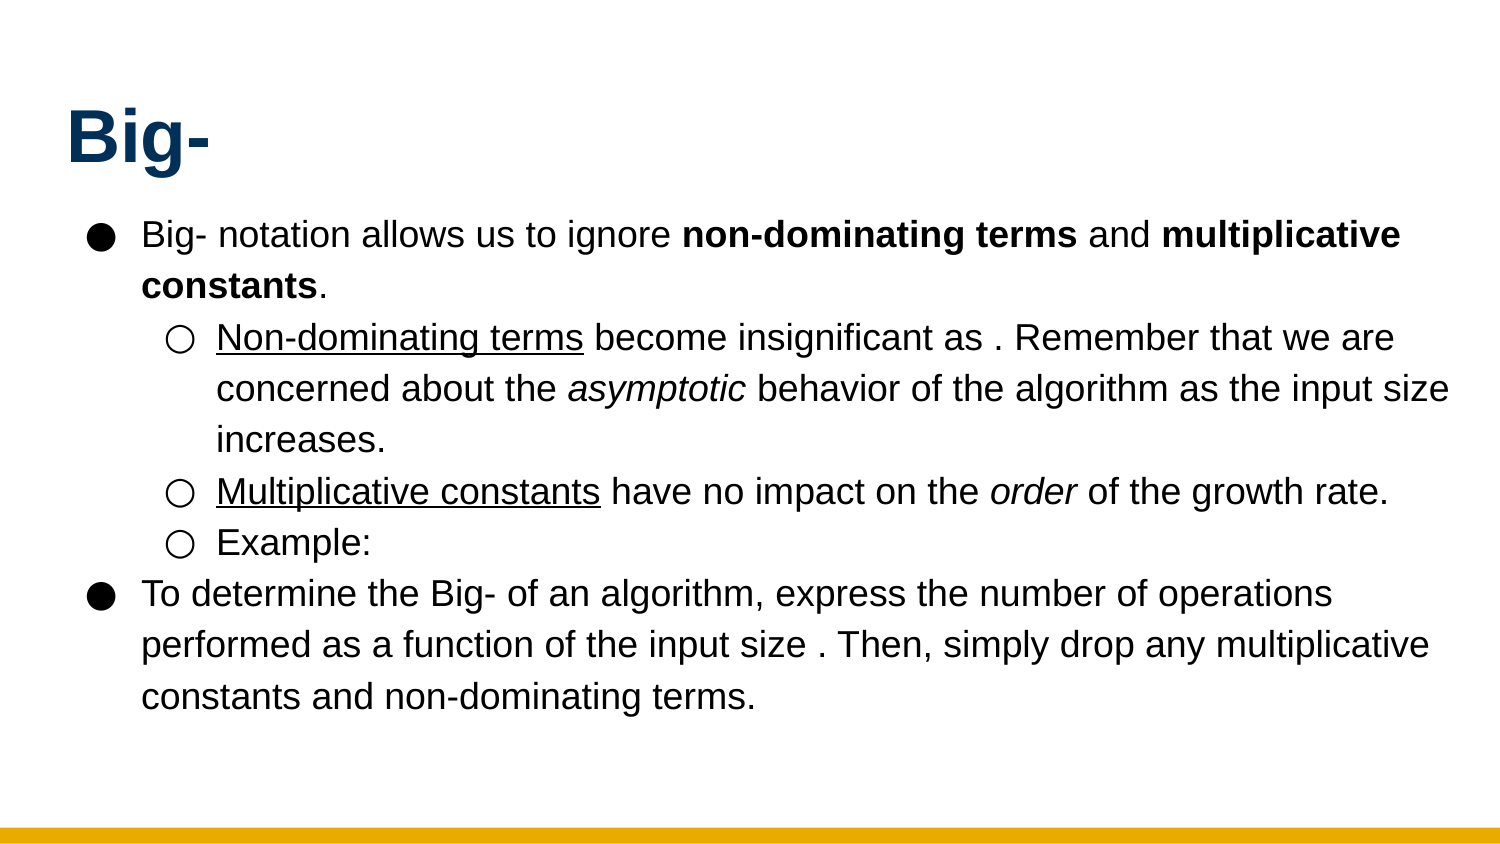

# Big-
Big- notation allows us to ignore non-dominating terms and multiplicative constants.
Non-dominating terms become insignificant as . Remember that we are concerned about the asymptotic behavior of the algorithm as the input size increases.
Multiplicative constants have no impact on the order of the growth rate.
Example:
To determine the Big- of an algorithm, express the number of operations performed as a function of the input size . Then, simply drop any multiplicative constants and non-dominating terms.